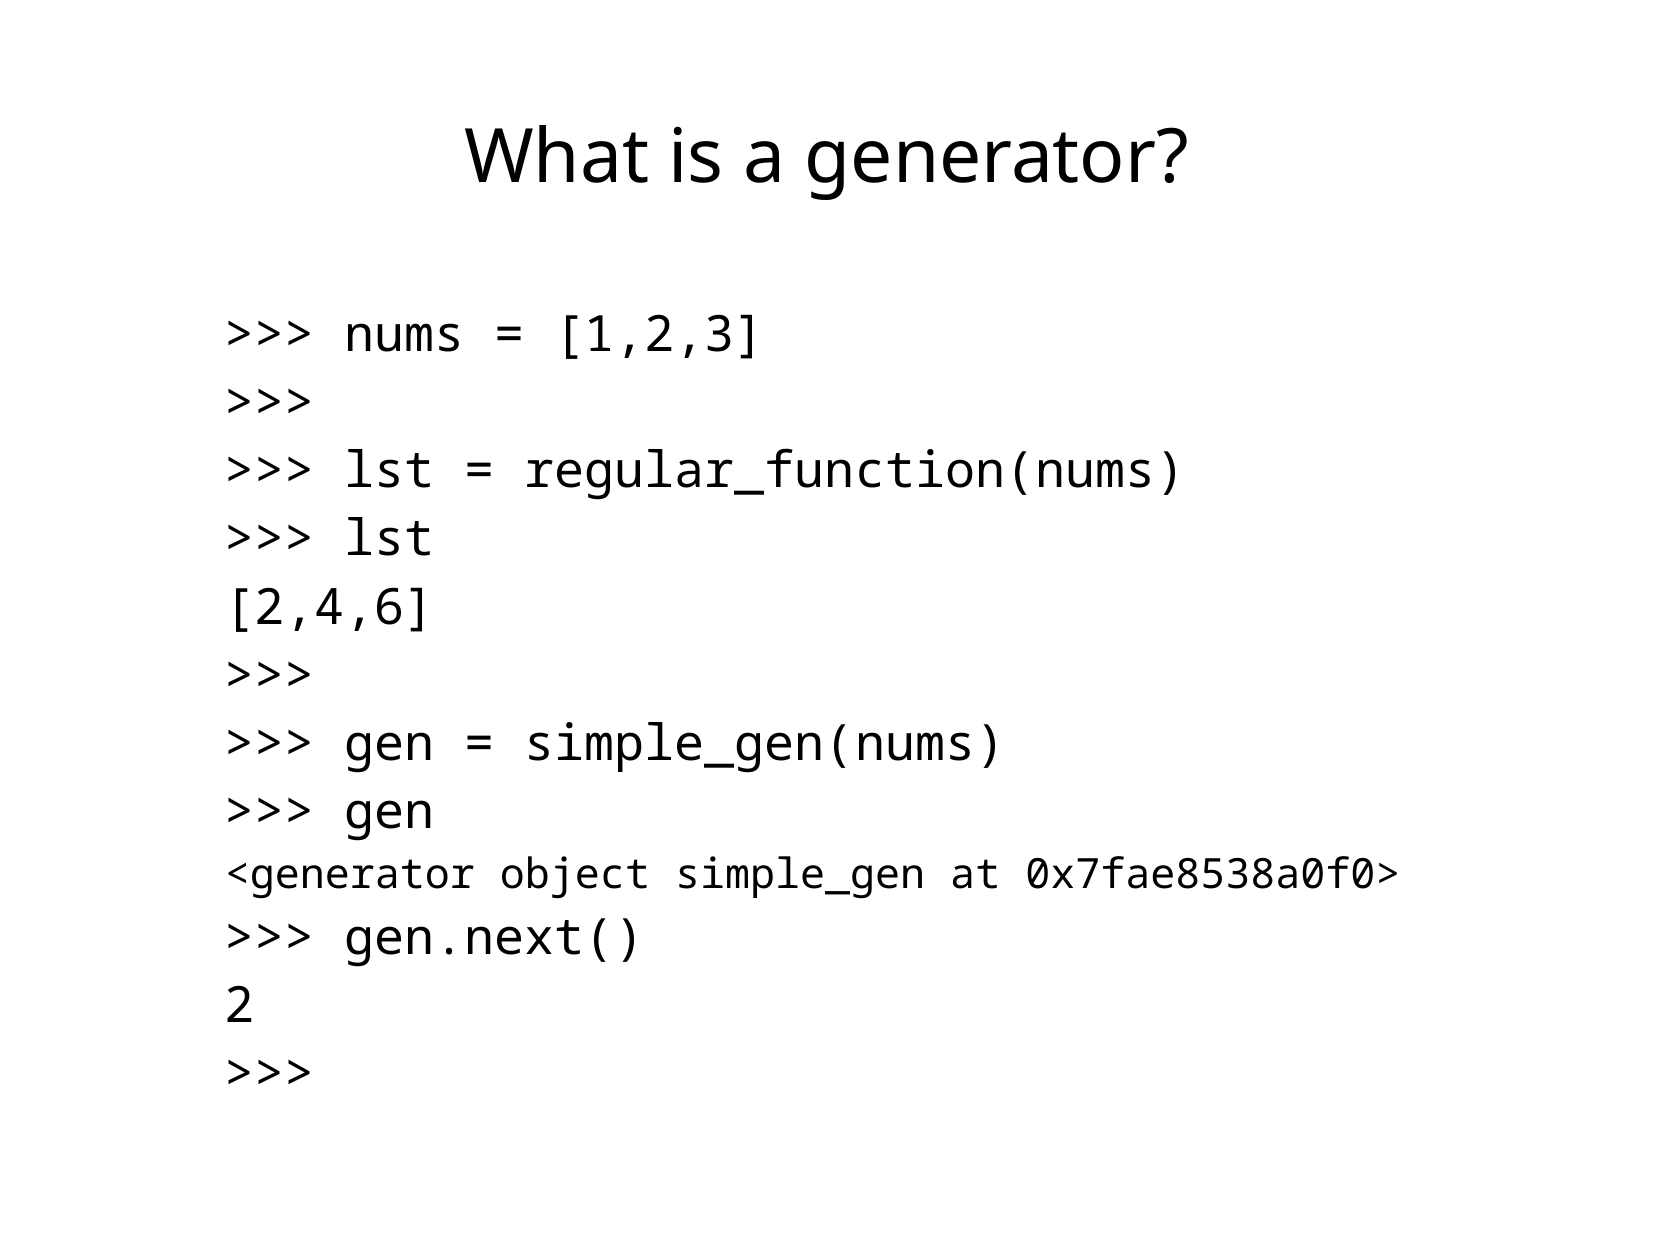

# What is a generator?
>>> nums = [1,2,3]
>>>
>>> lst = regular_function(nums)
>>> lst
[2,4,6]
>>>
>>> gen = simple_gen(nums)
>>> gen
<generator object simple_gen at 0x7fae8538a0f0>
>>> gen.next()
2
>>>